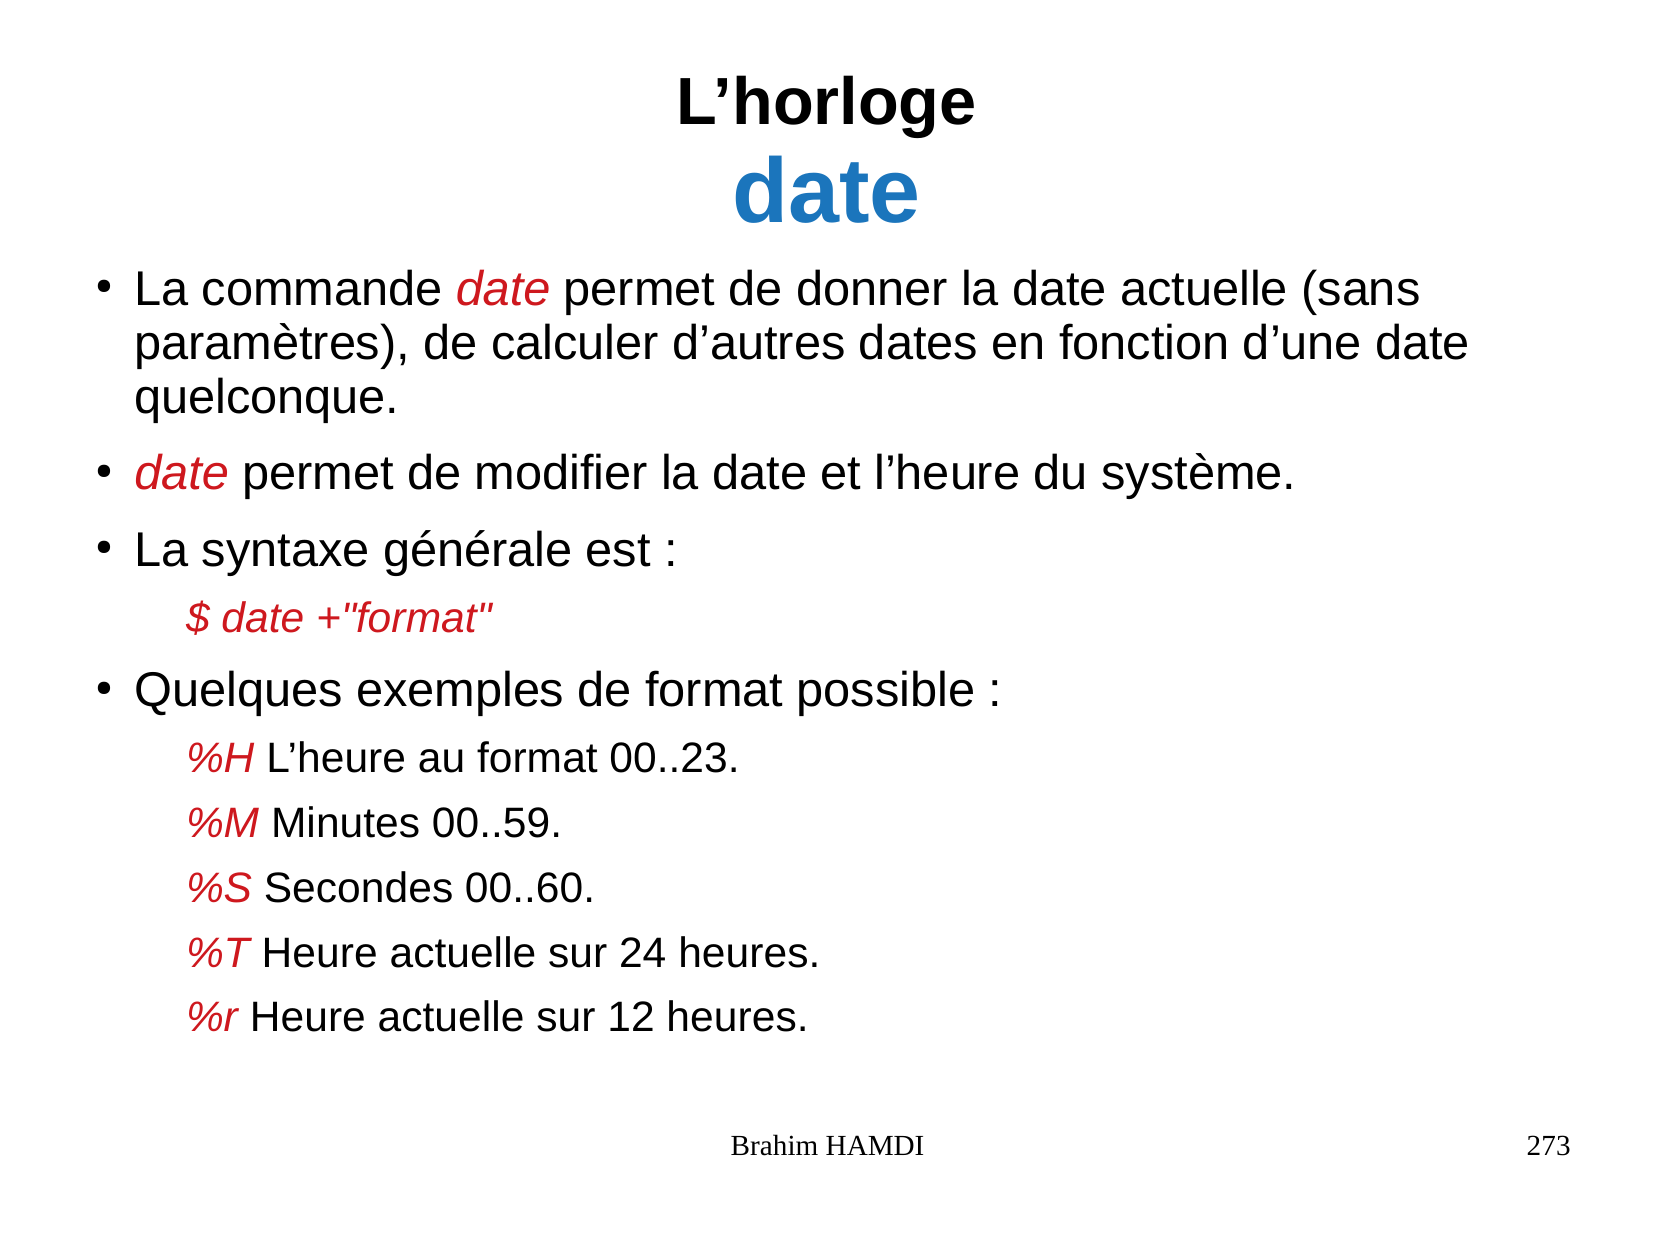

# L’horloge date
La commande date permet de donner la date actuelle (sans paramètres), de calculer d’autres dates en fonction d’une date quelconque.
date permet de modifier la date et l’heure du système.
La syntaxe générale est :
$ date +"format"
Quelques exemples de format possible :
%H L’heure au format 00..23.
%M Minutes 00..59.
%S Secondes 00..60.
%T Heure actuelle sur 24 heures.
%r Heure actuelle sur 12 heures.
Brahim HAMDI
273